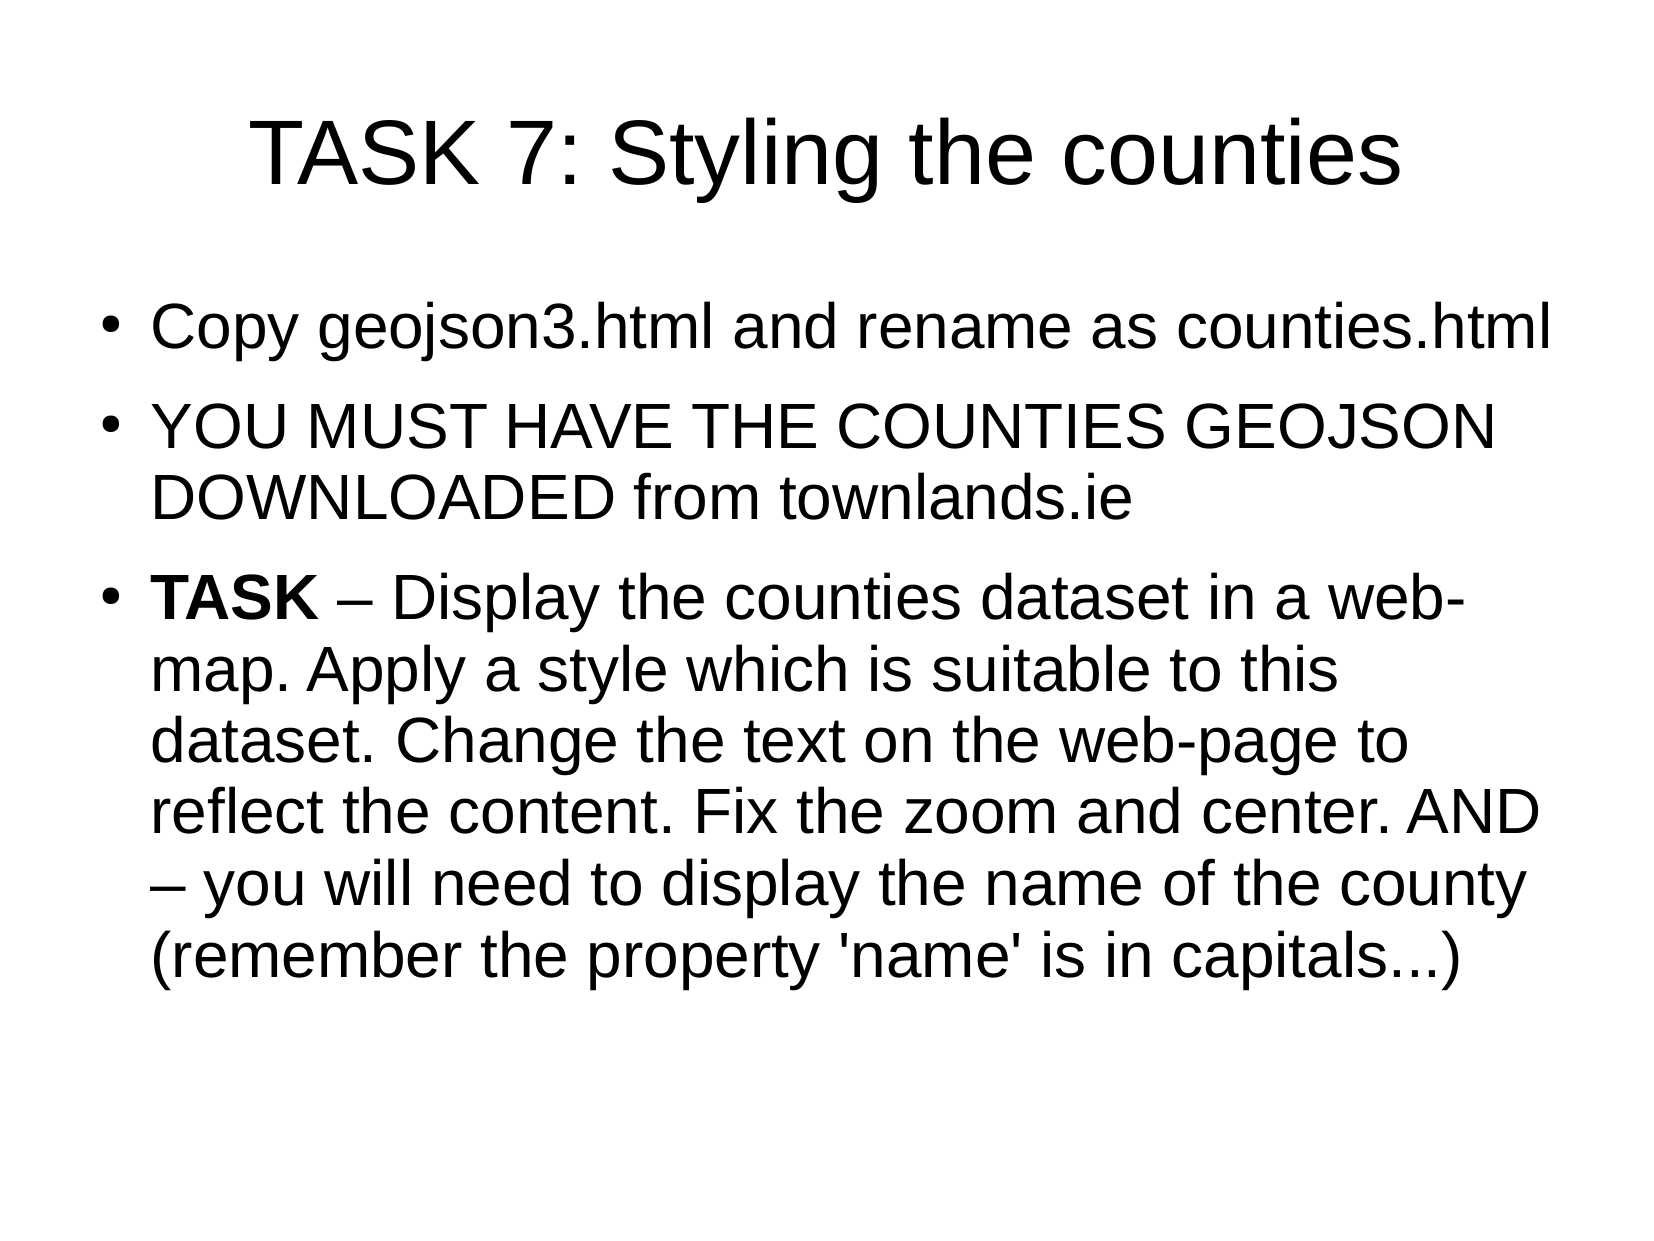

# TASK 7: Styling the counties
Copy geojson3.html and rename as counties.html
YOU MUST HAVE THE COUNTIES GEOJSON DOWNLOADED from townlands.ie
TASK – Display the counties dataset in a web-map. Apply a style which is suitable to this dataset. Change the text on the web-page to reflect the content. Fix the zoom and center. AND – you will need to display the name of the county (remember the property 'name' is in capitals...)